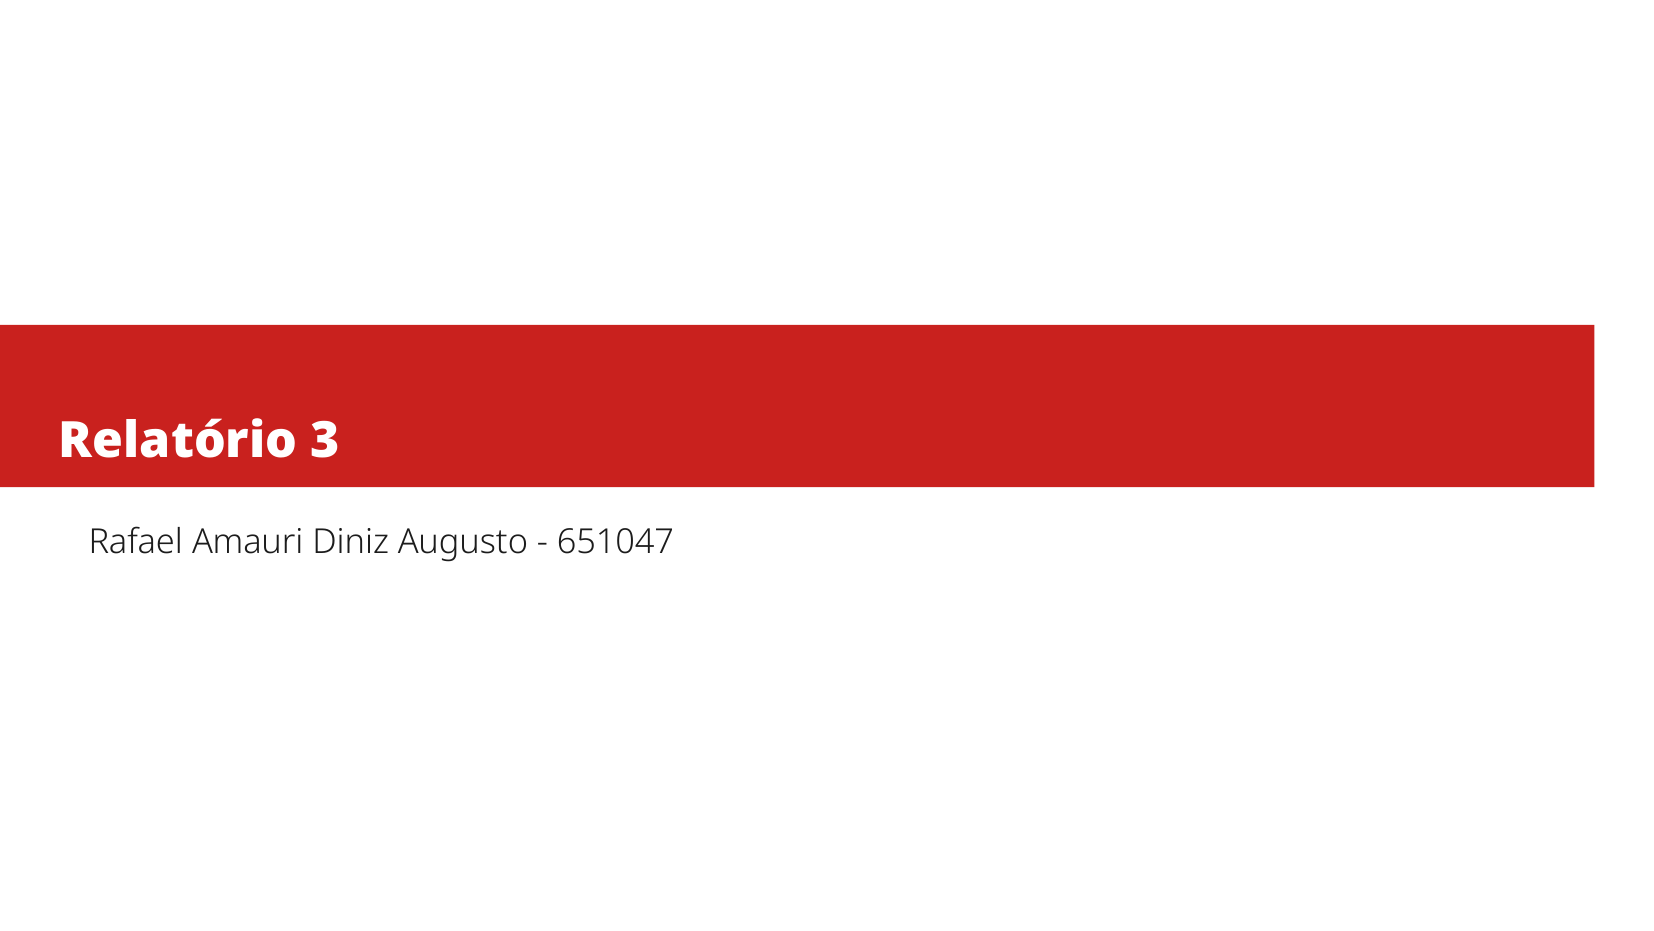

# Relatório 3
Rafael Amauri Diniz Augusto - 651047